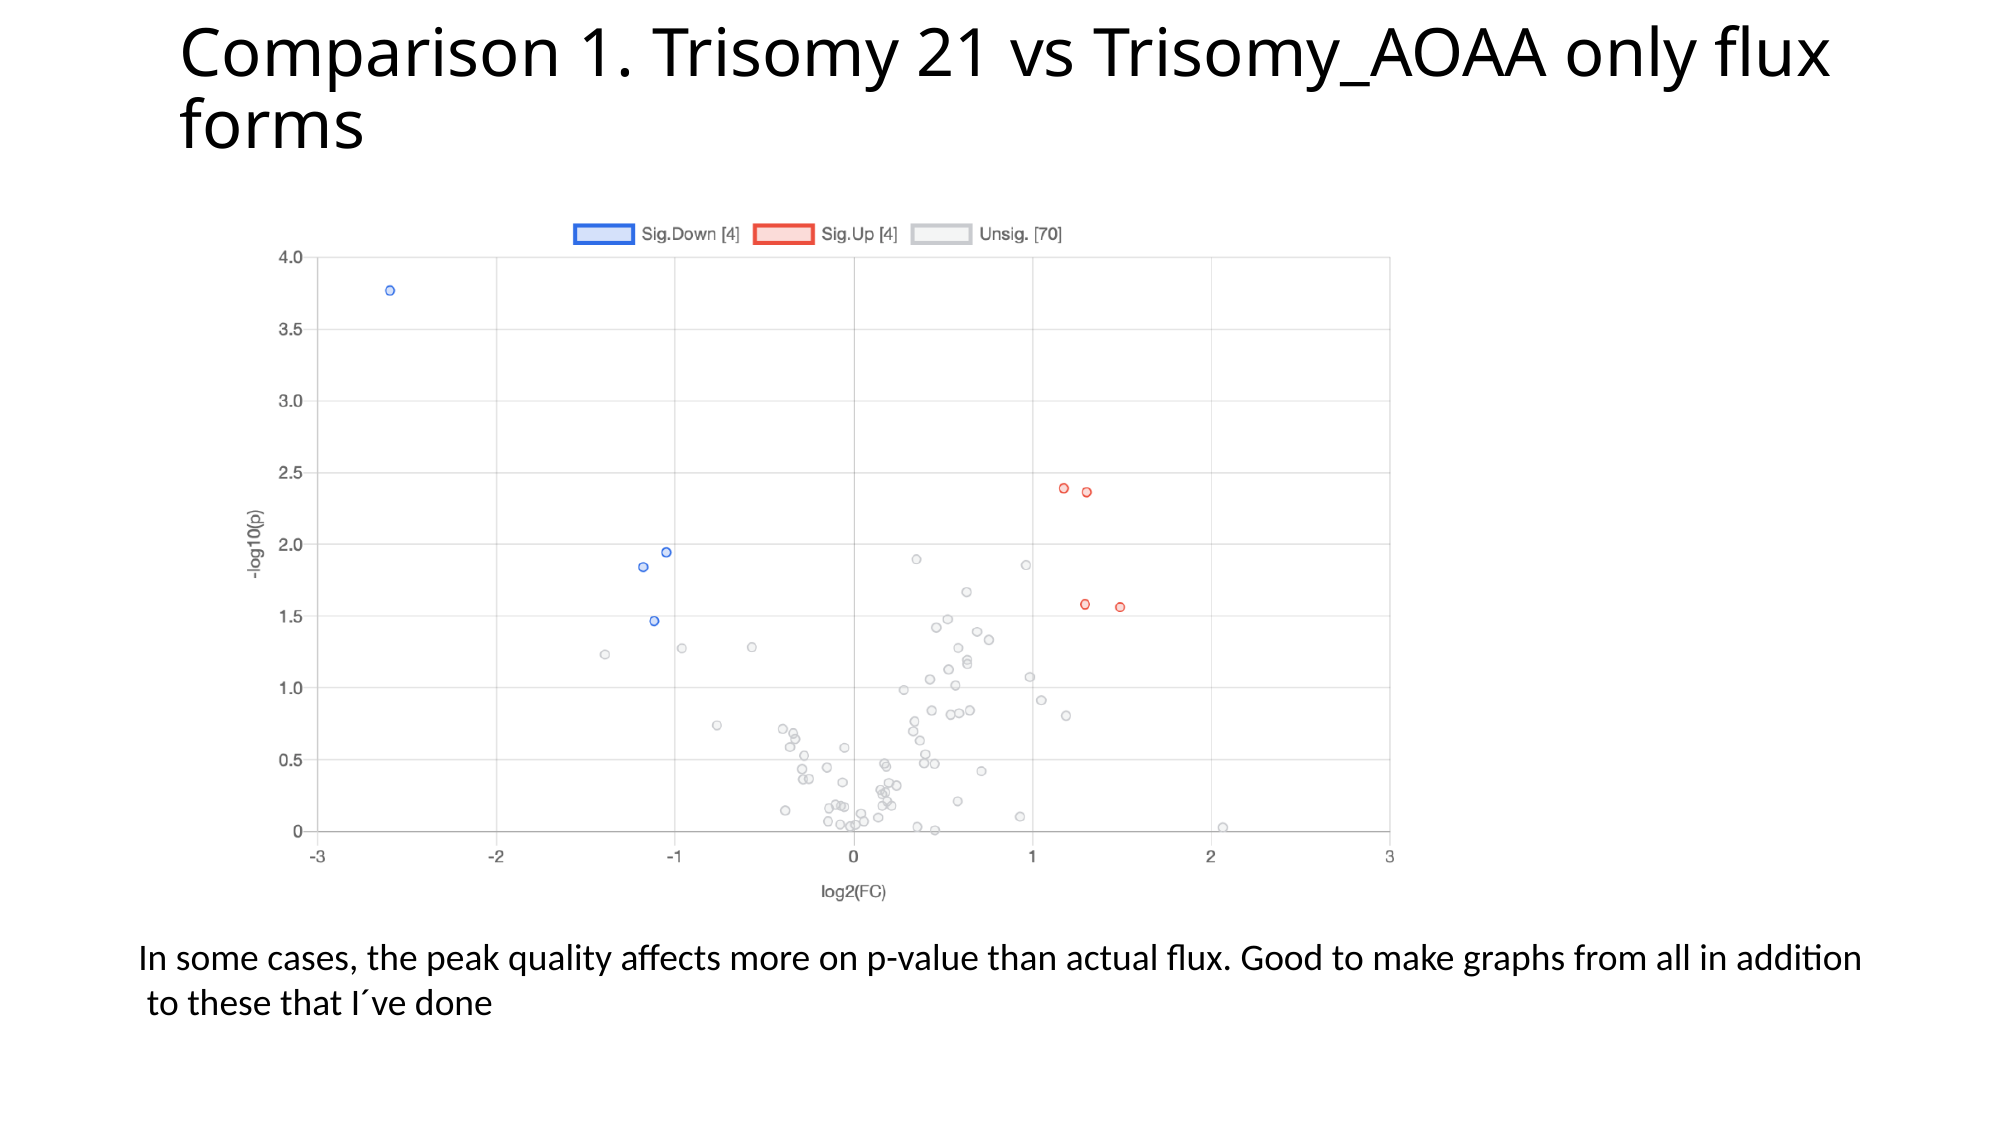

# Comparison 1. Trisomy 21 vs Trisomy_AOAA only flux forms
In some cases, the peak quality affects more on p-value than actual flux. Good to make graphs from all in addition
 to these that I´ve done